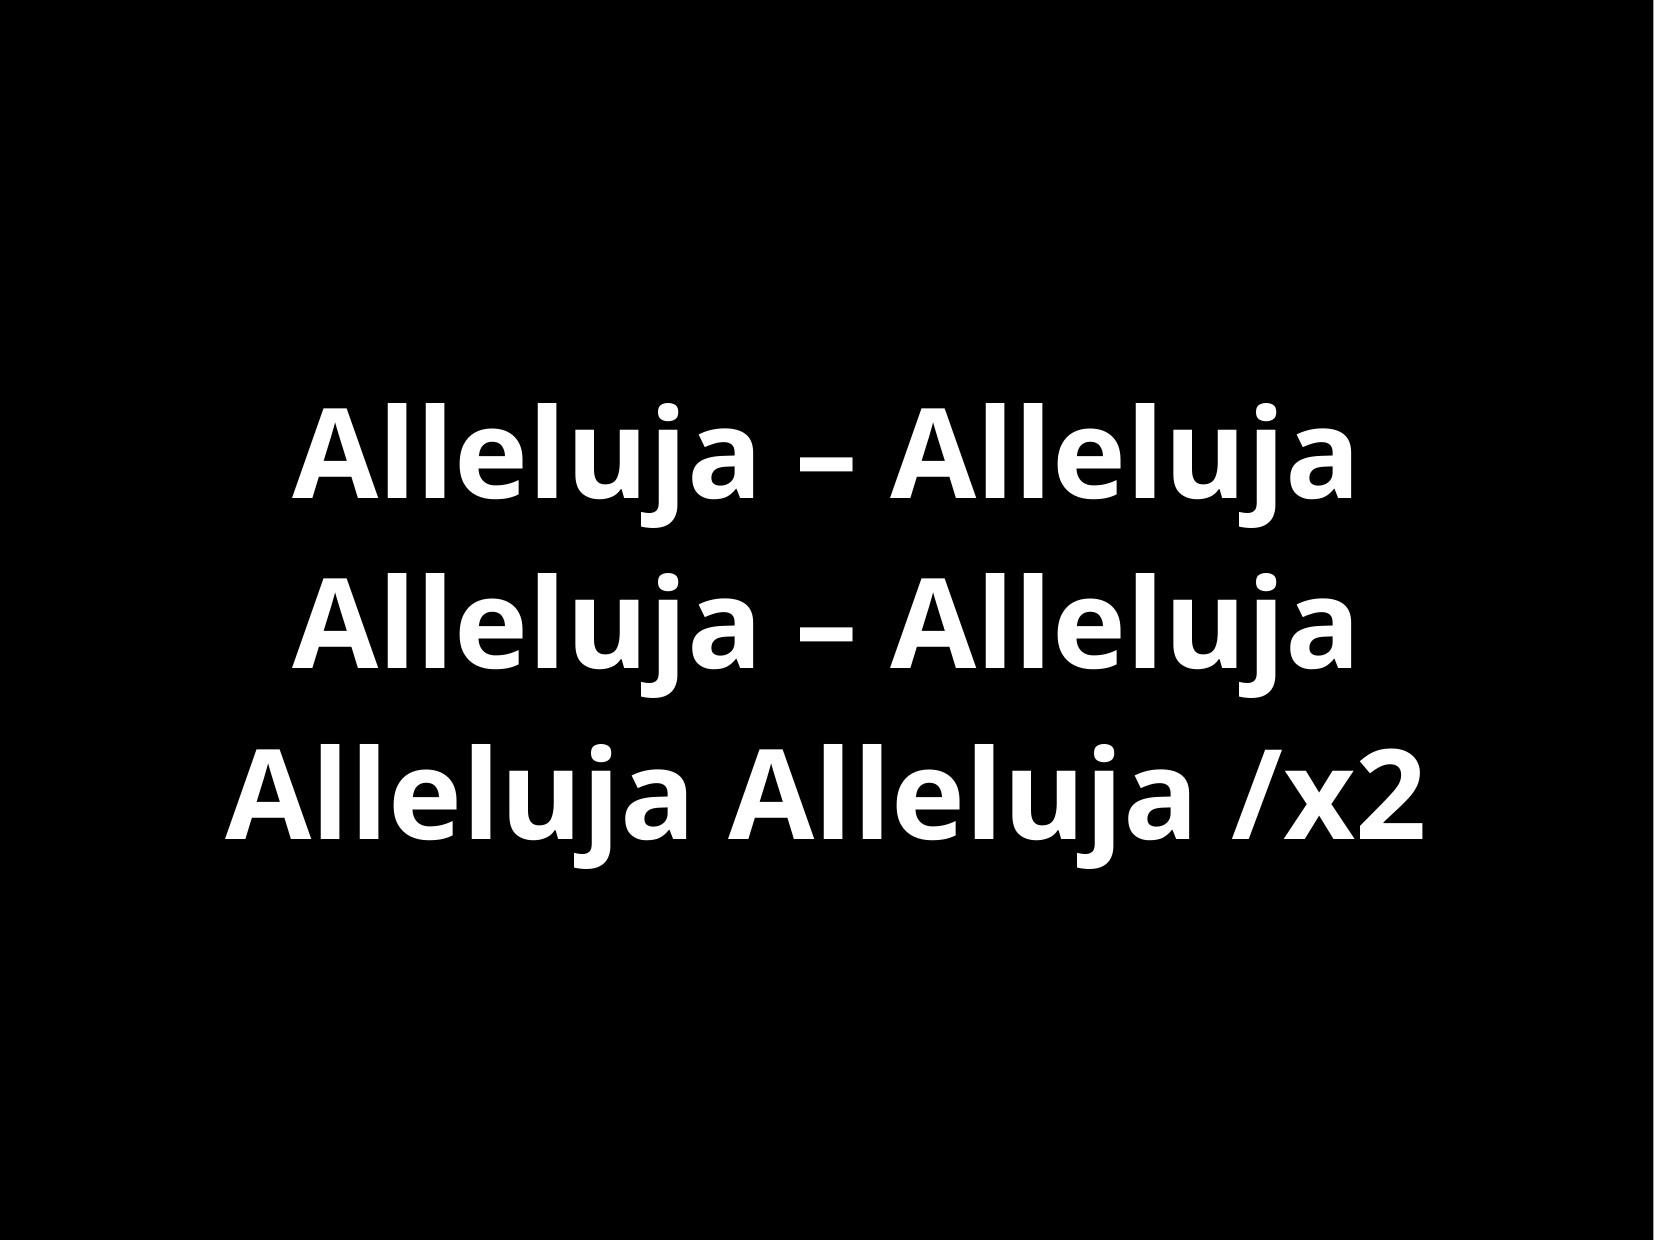

# Alleluja – Alleluja
Alleluja – Alleluja
Alleluja Alleluja /x2